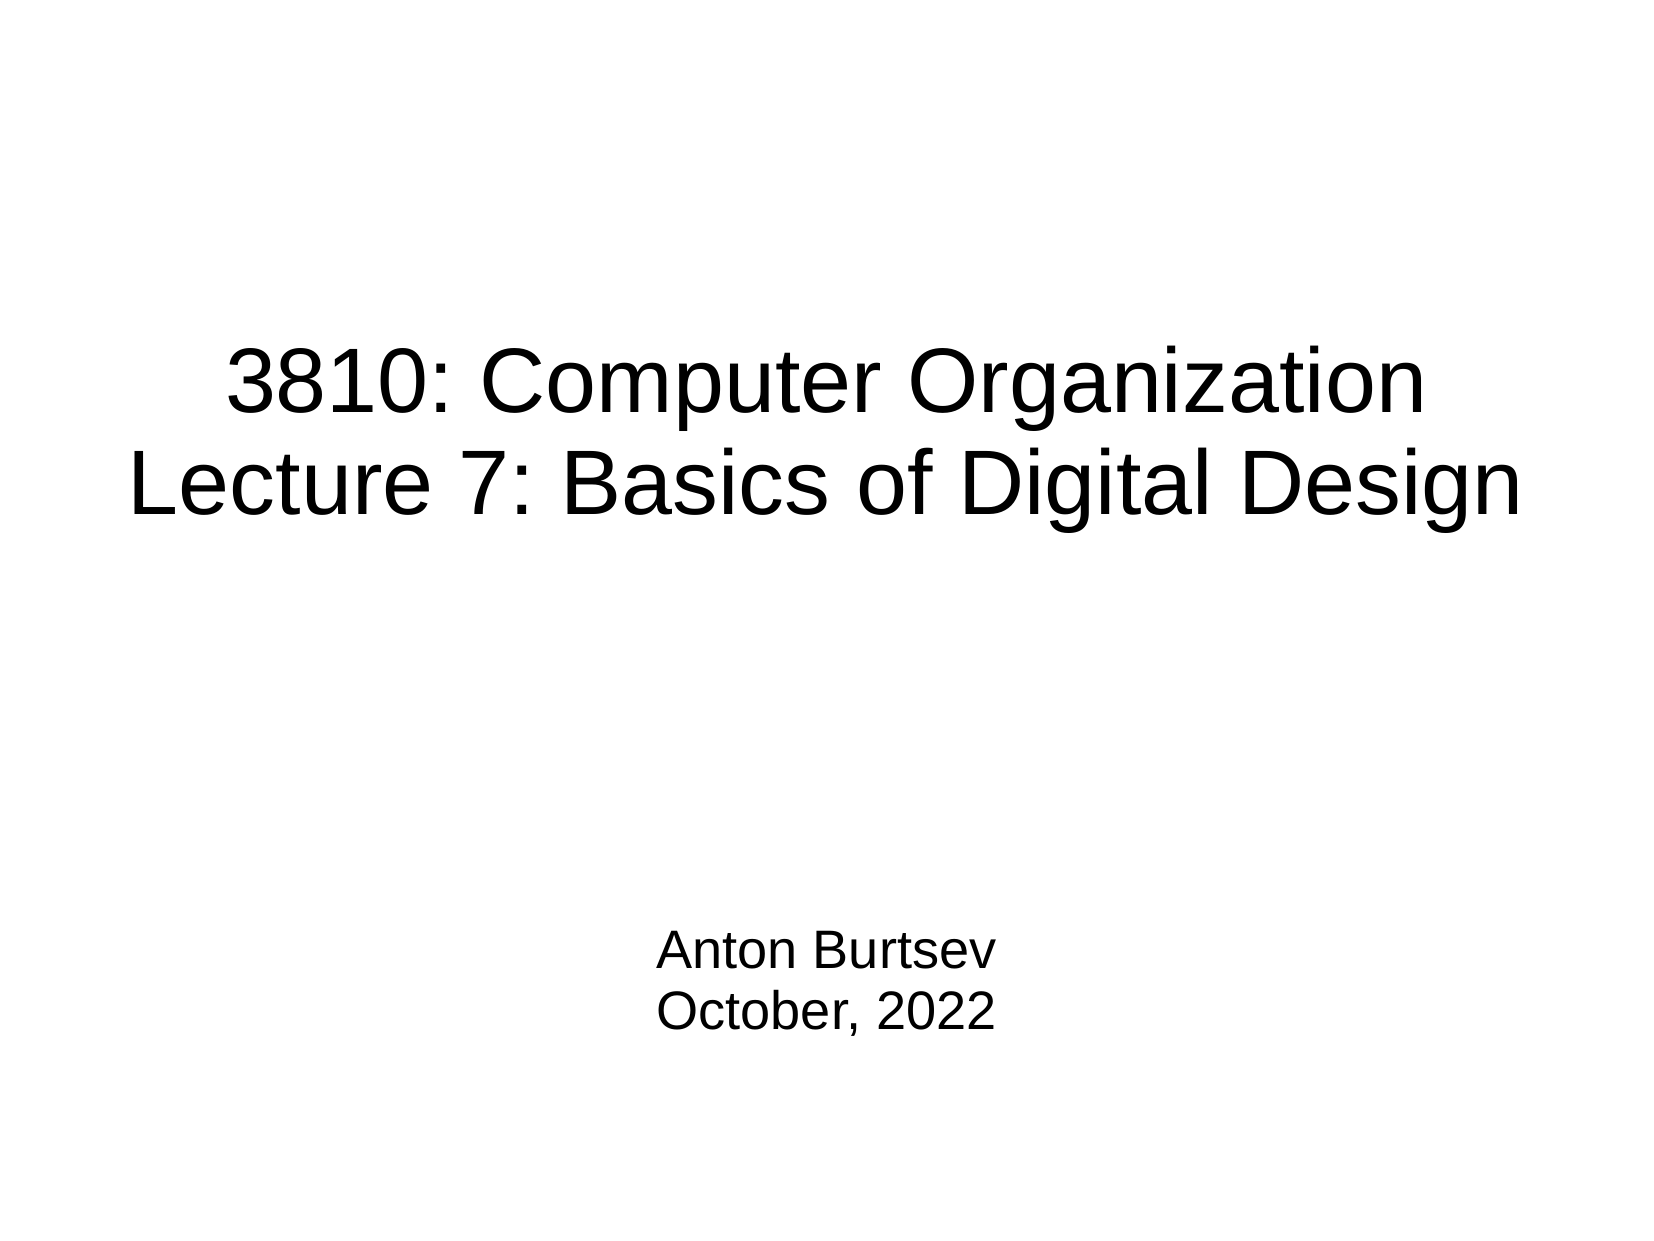

# 3810: Computer Organization Lecture 7: Basics of Digital Design
Anton Burtsev
October, 2022